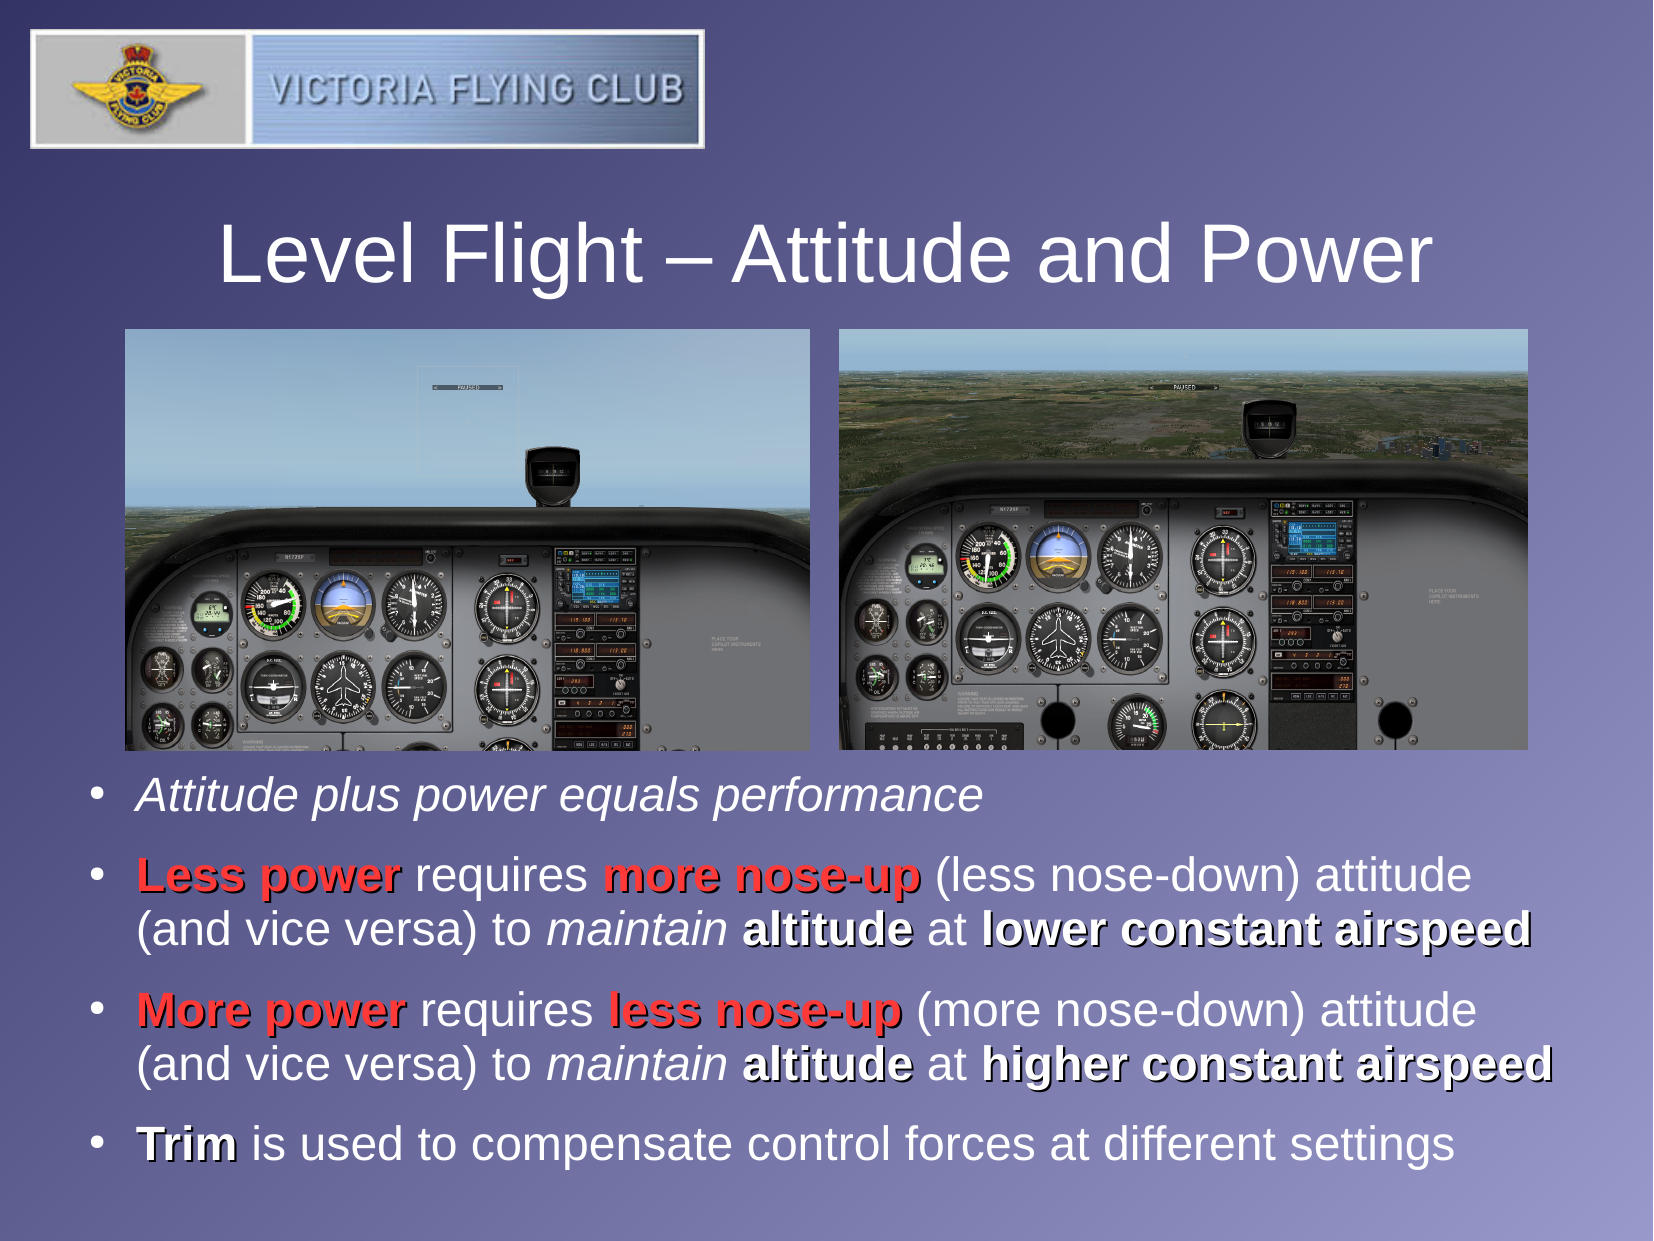

# Level Flight – Attitude and Power
Attitude plus power equals performance
Less power requires more nose-up (less nose-down) attitude (and vice versa) to maintain altitude at lower constant airspeed
More power requires less nose-up (more nose-down) attitude (and vice versa) to maintain altitude at higher constant airspeed
Trim is used to compensate control forces at different settings